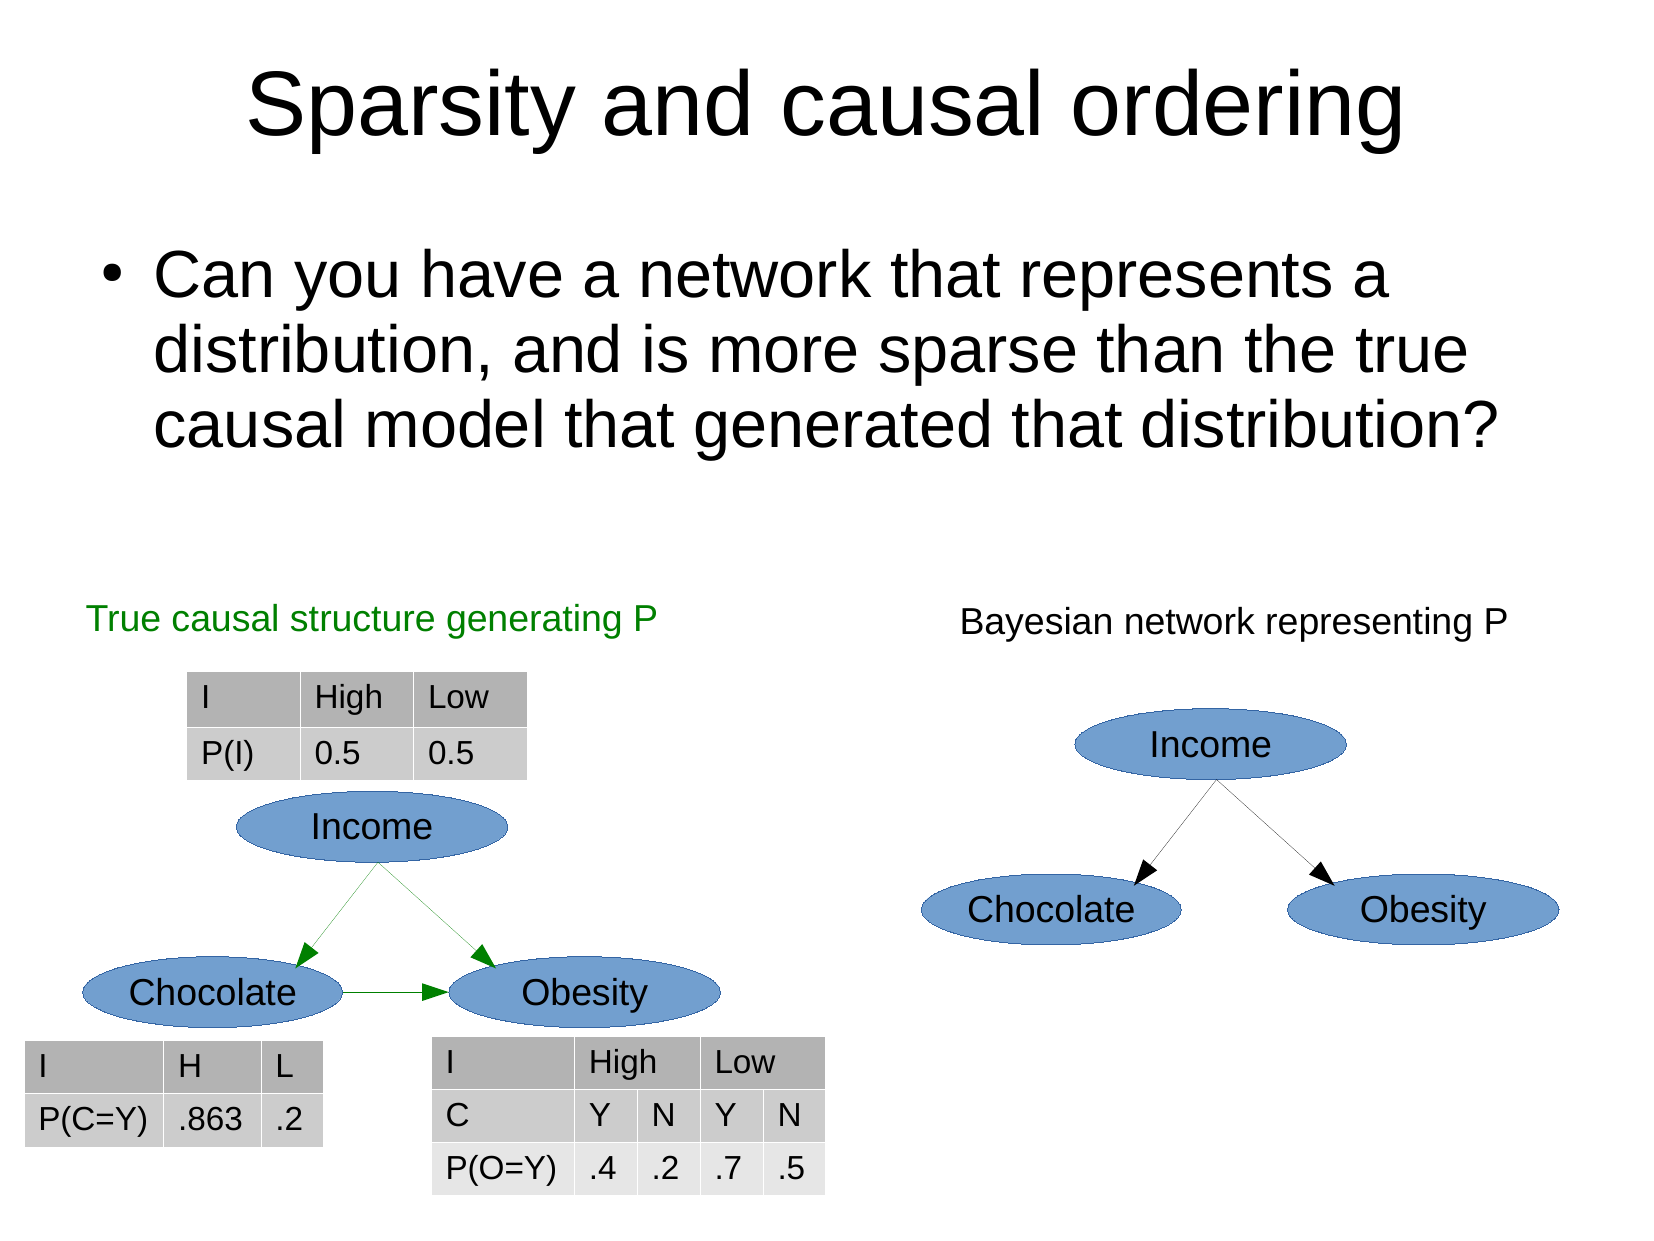

# Sparsity and causal ordering
Can you have a network that represents a distribution, and is more sparse than the true causal model that generated that distribution?
True causal structure generating P
Bayesian network representing P
| I | High | Low |
| --- | --- | --- |
| P(I) | 0.5 | 0.5 |
Income
Income
Chocolate
Obesity
Chocolate
Obesity
| I | High | | Low | |
| --- | --- | --- | --- | --- |
| C | Y | N | Y | N |
| P(O=Y) | .4 | .2 | .7 | .5 |
| I | H | L |
| --- | --- | --- |
| P(C=Y) | .863 | .2 |